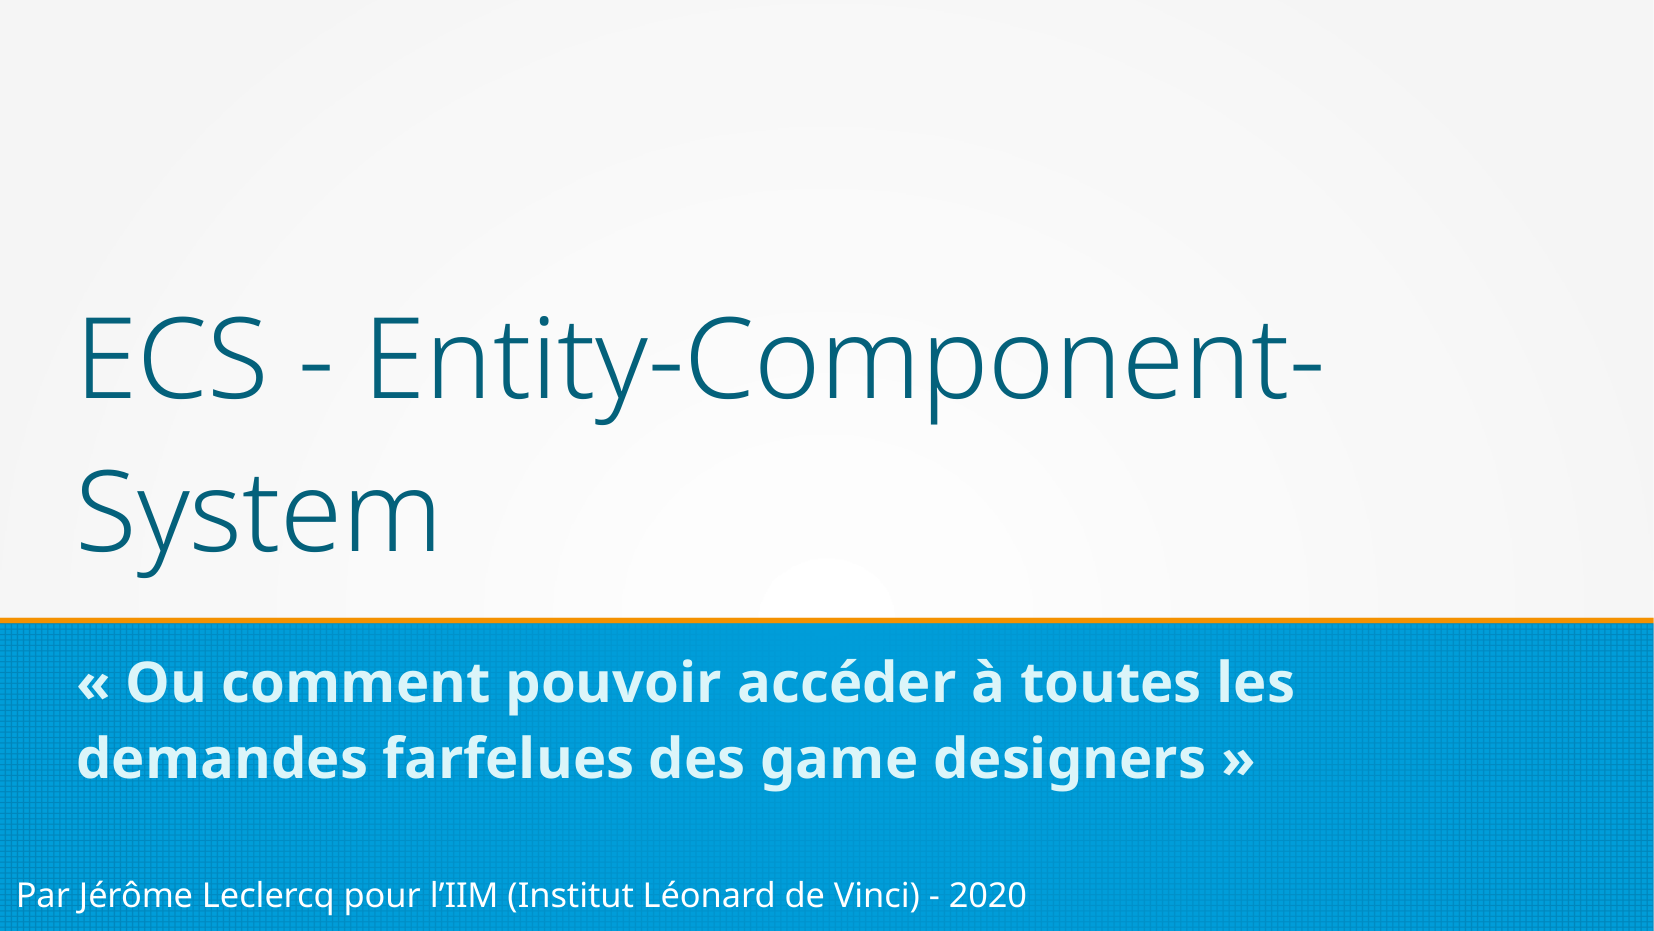

# ECS - Entity-Component-System
« Ou comment pouvoir accéder à toutes les demandes farfelues des game designers »
Par Jérôme Leclercq pour l’IIM (Institut Léonard de Vinci) - 2020